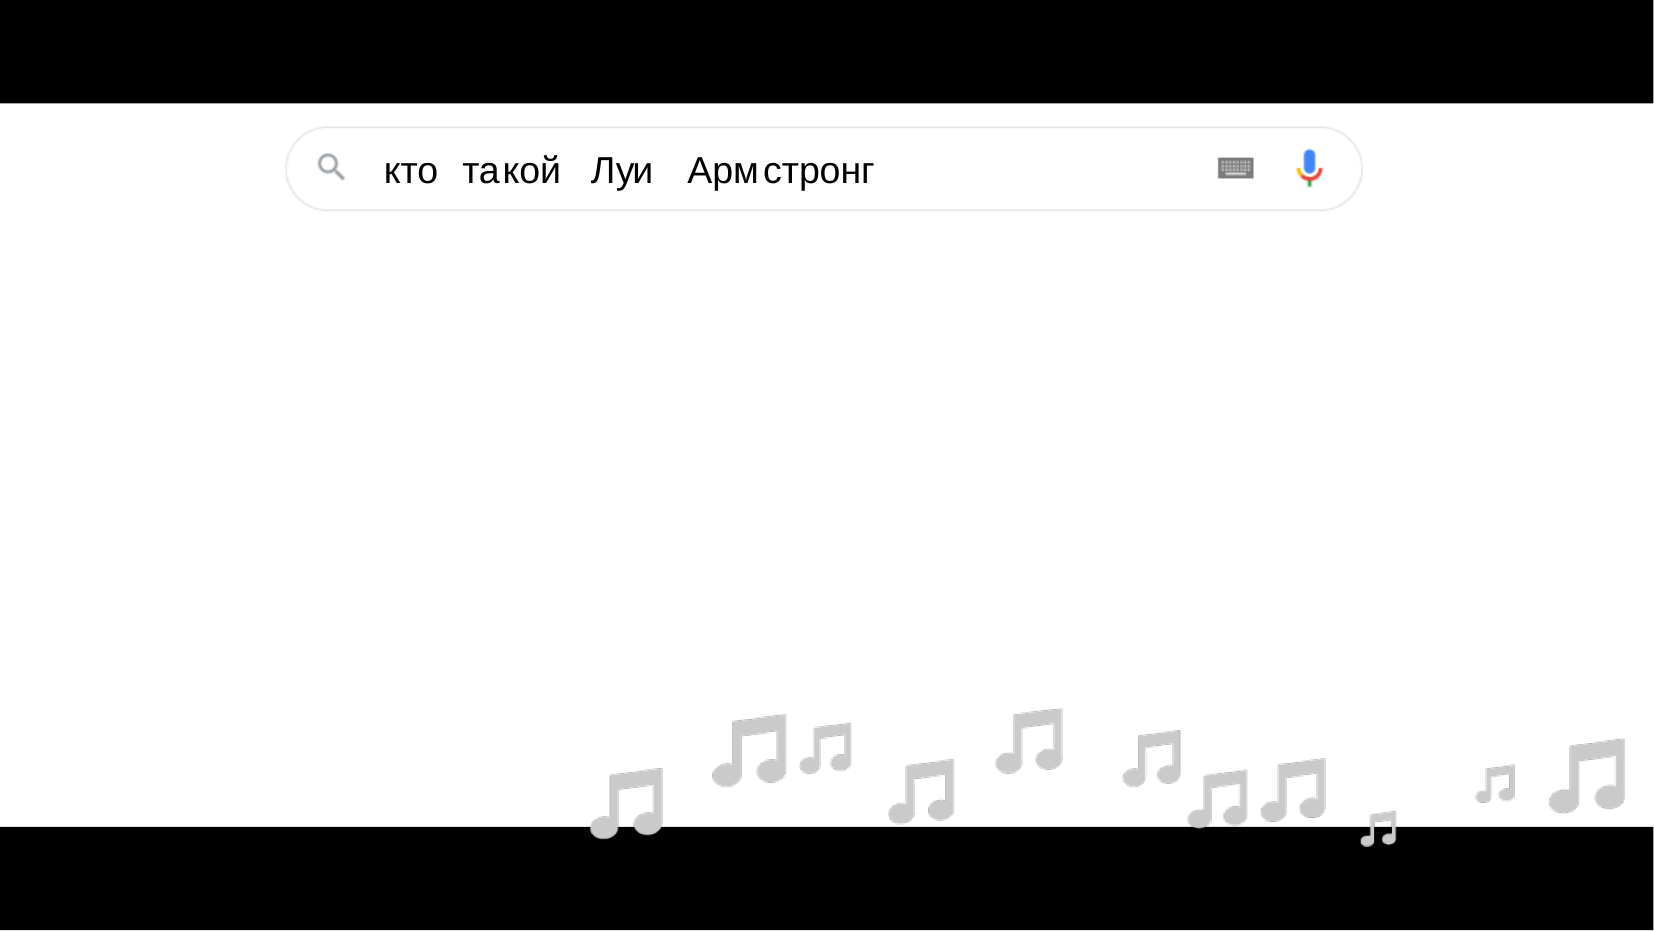

кто
та
кой
Лу
и
Арм
стронг